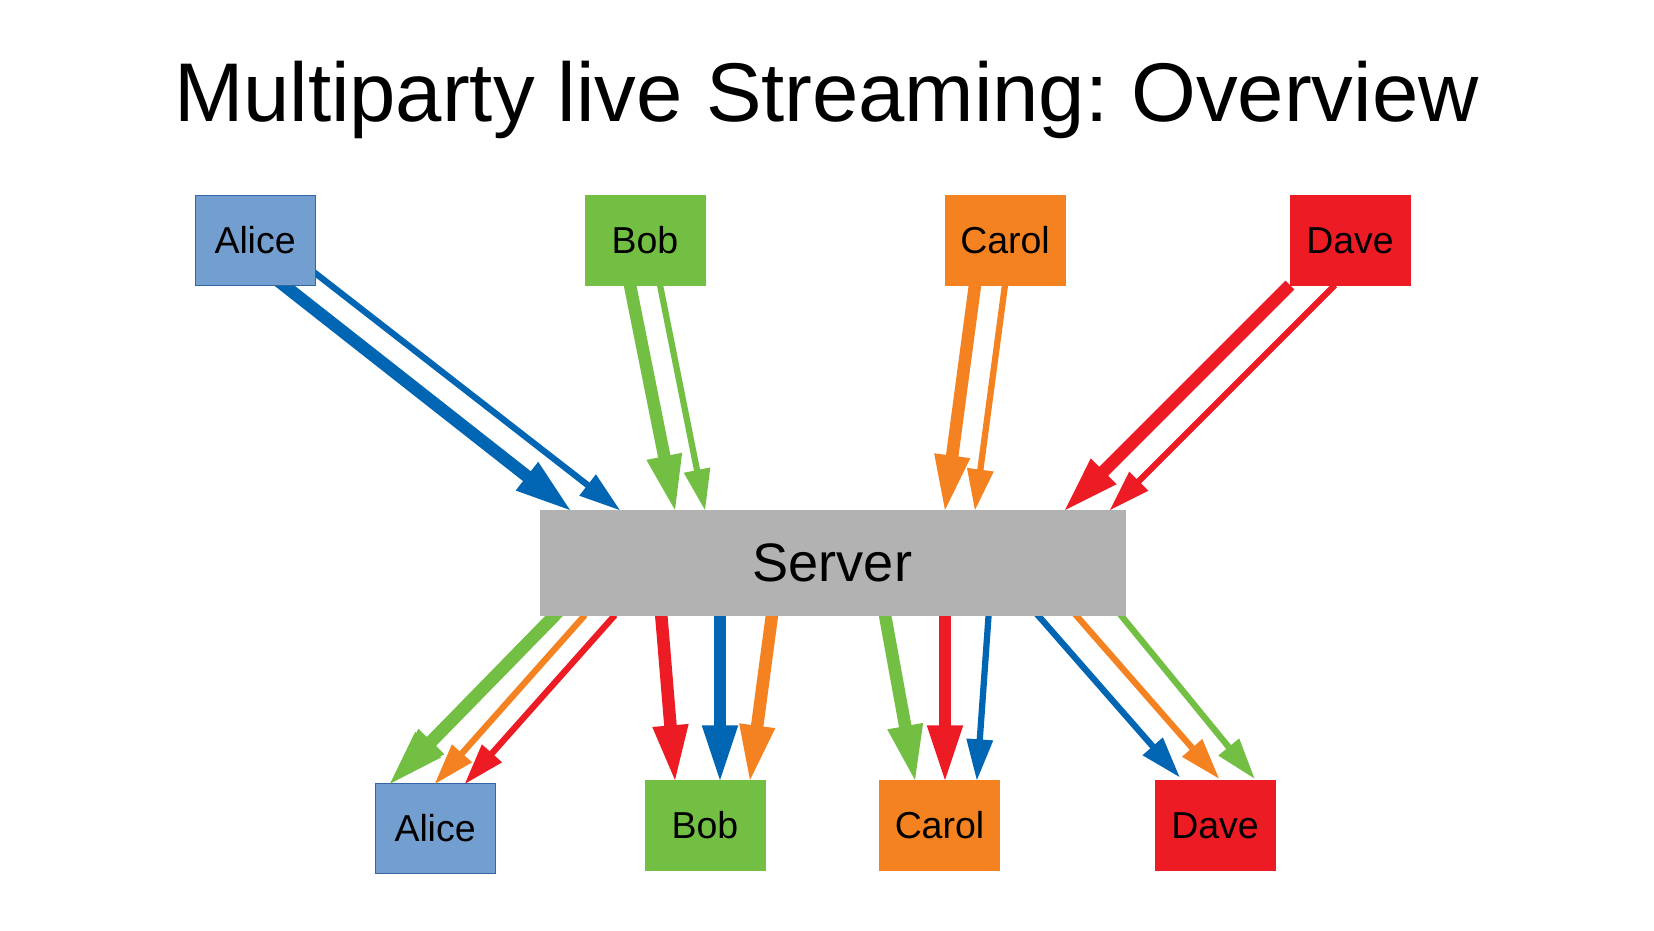

# Multiparty live Streaming: Overview
Alice
Bob
Carol
Dave
Server
Bob
Carol
Dave
Alice